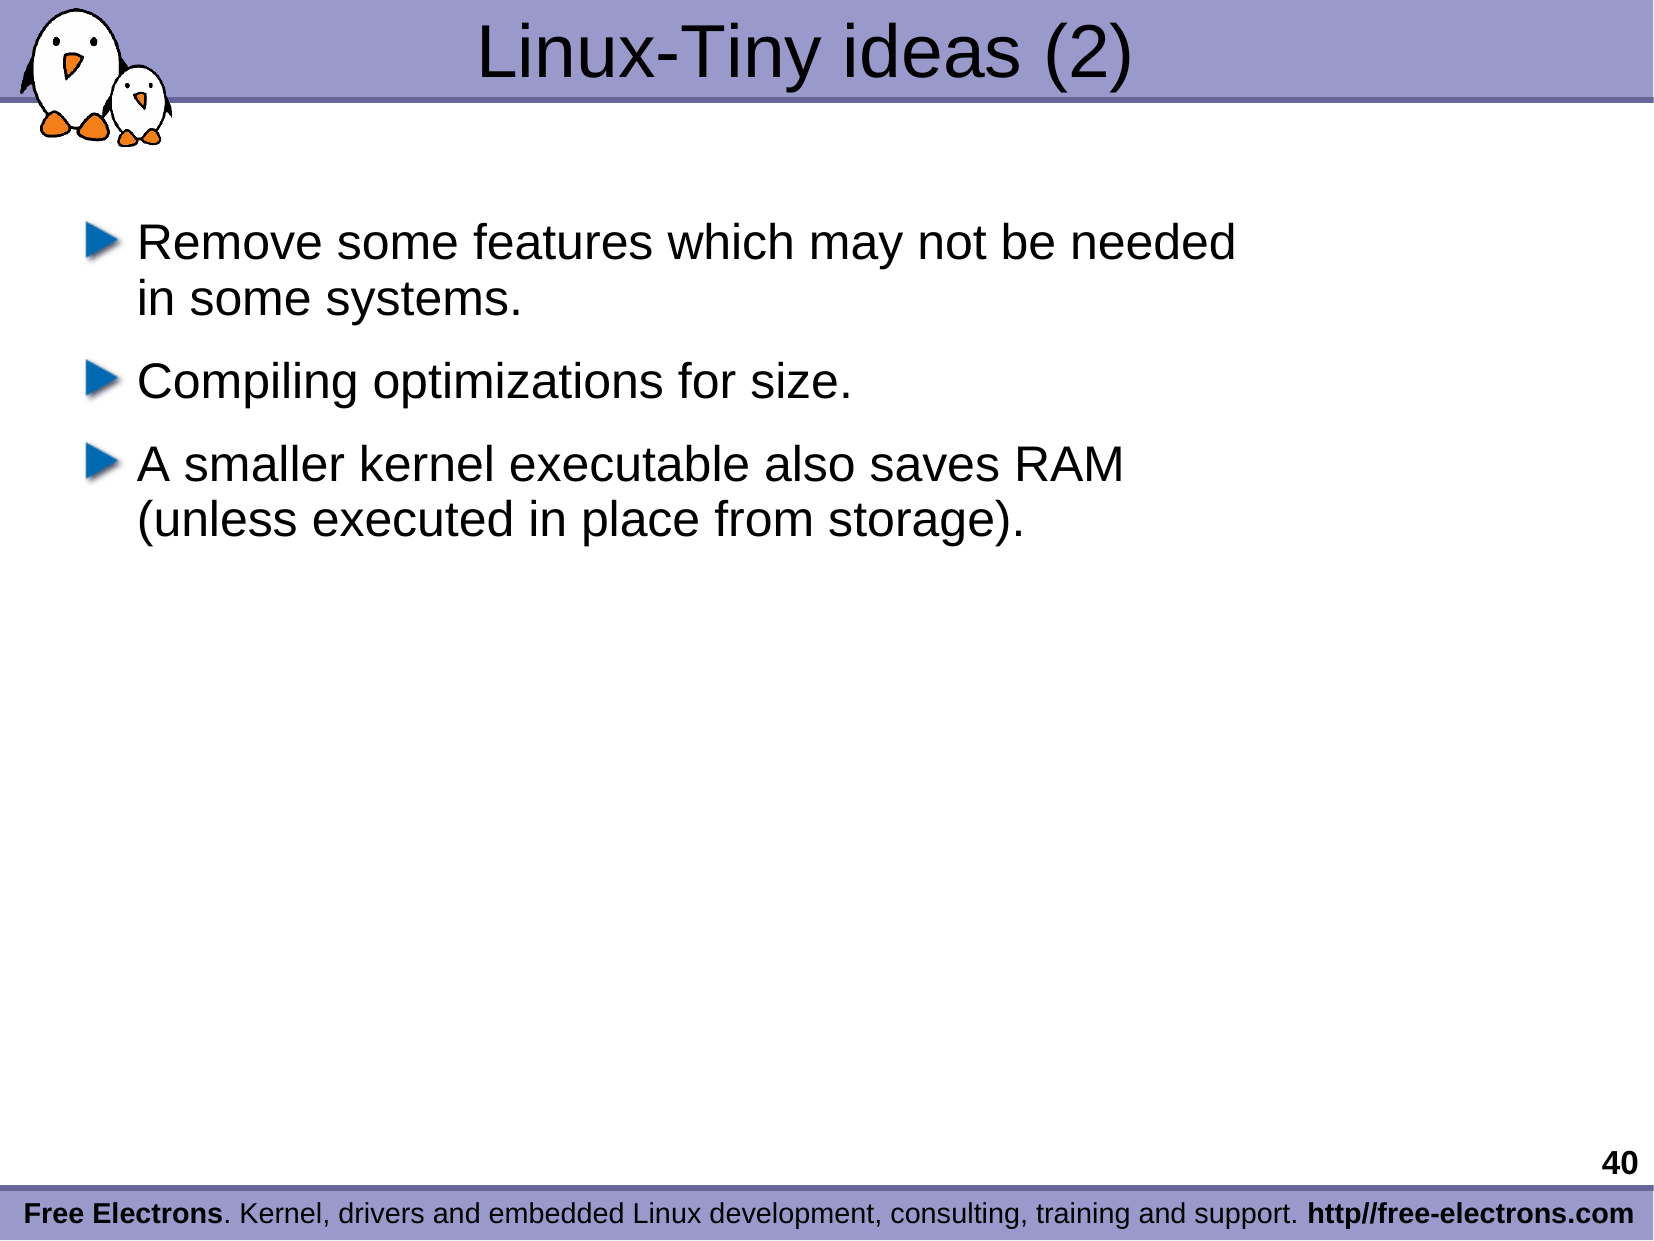

# Linux-Tiny ideas (2)
Remove some features which may not be needed
in some systems.
Compiling optimizations for size.
A smaller kernel executable also saves RAM
(unless executed in place from storage).